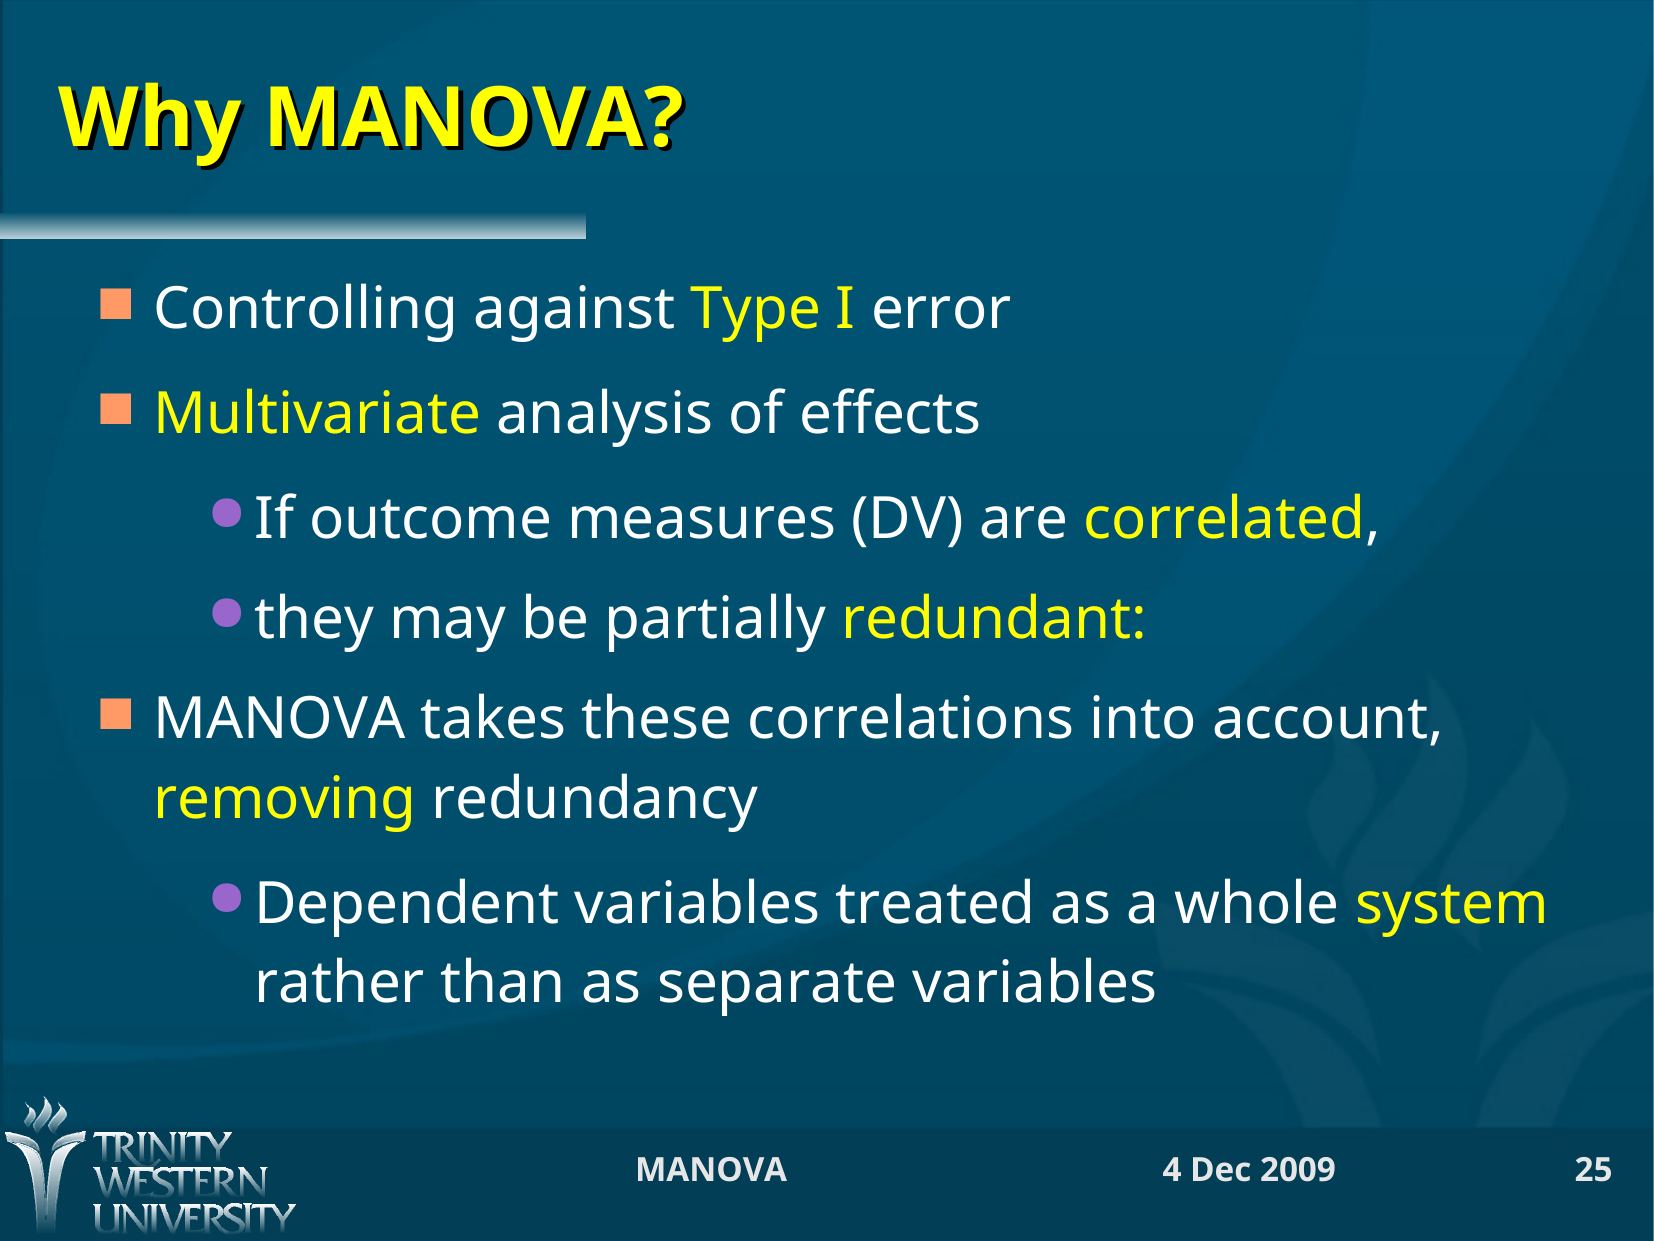

# Why MANOVA?
Controlling against Type I error
Multivariate analysis of effects
If outcome measures (DV) are correlated,
they may be partially redundant:
MANOVA takes these correlations into account, removing redundancy
Dependent variables treated as a whole system rather than as separate variables
MANOVA
4 Dec 2009
25